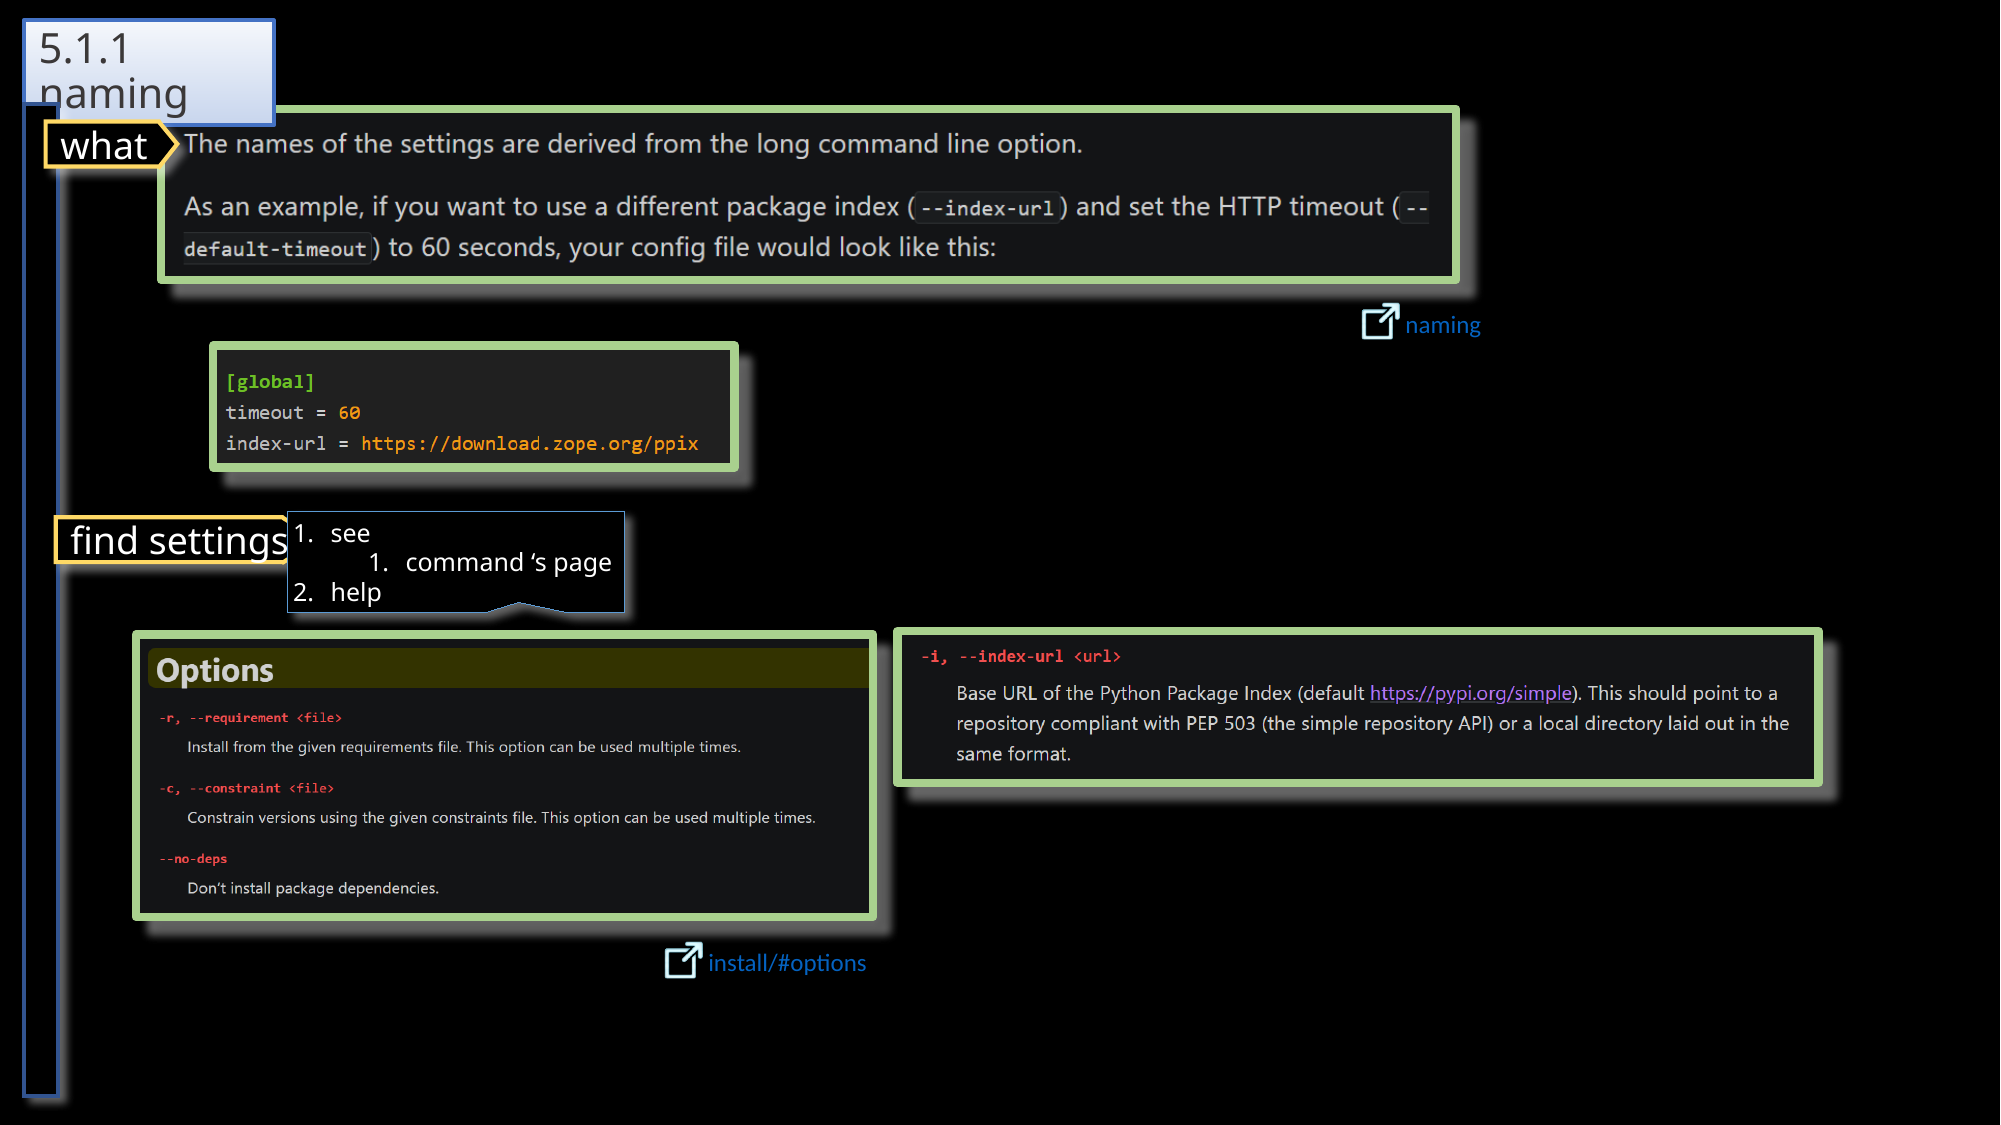

# 5.1.1 naming
what
naming
see
command ‘s page
help
find settings
install/#options